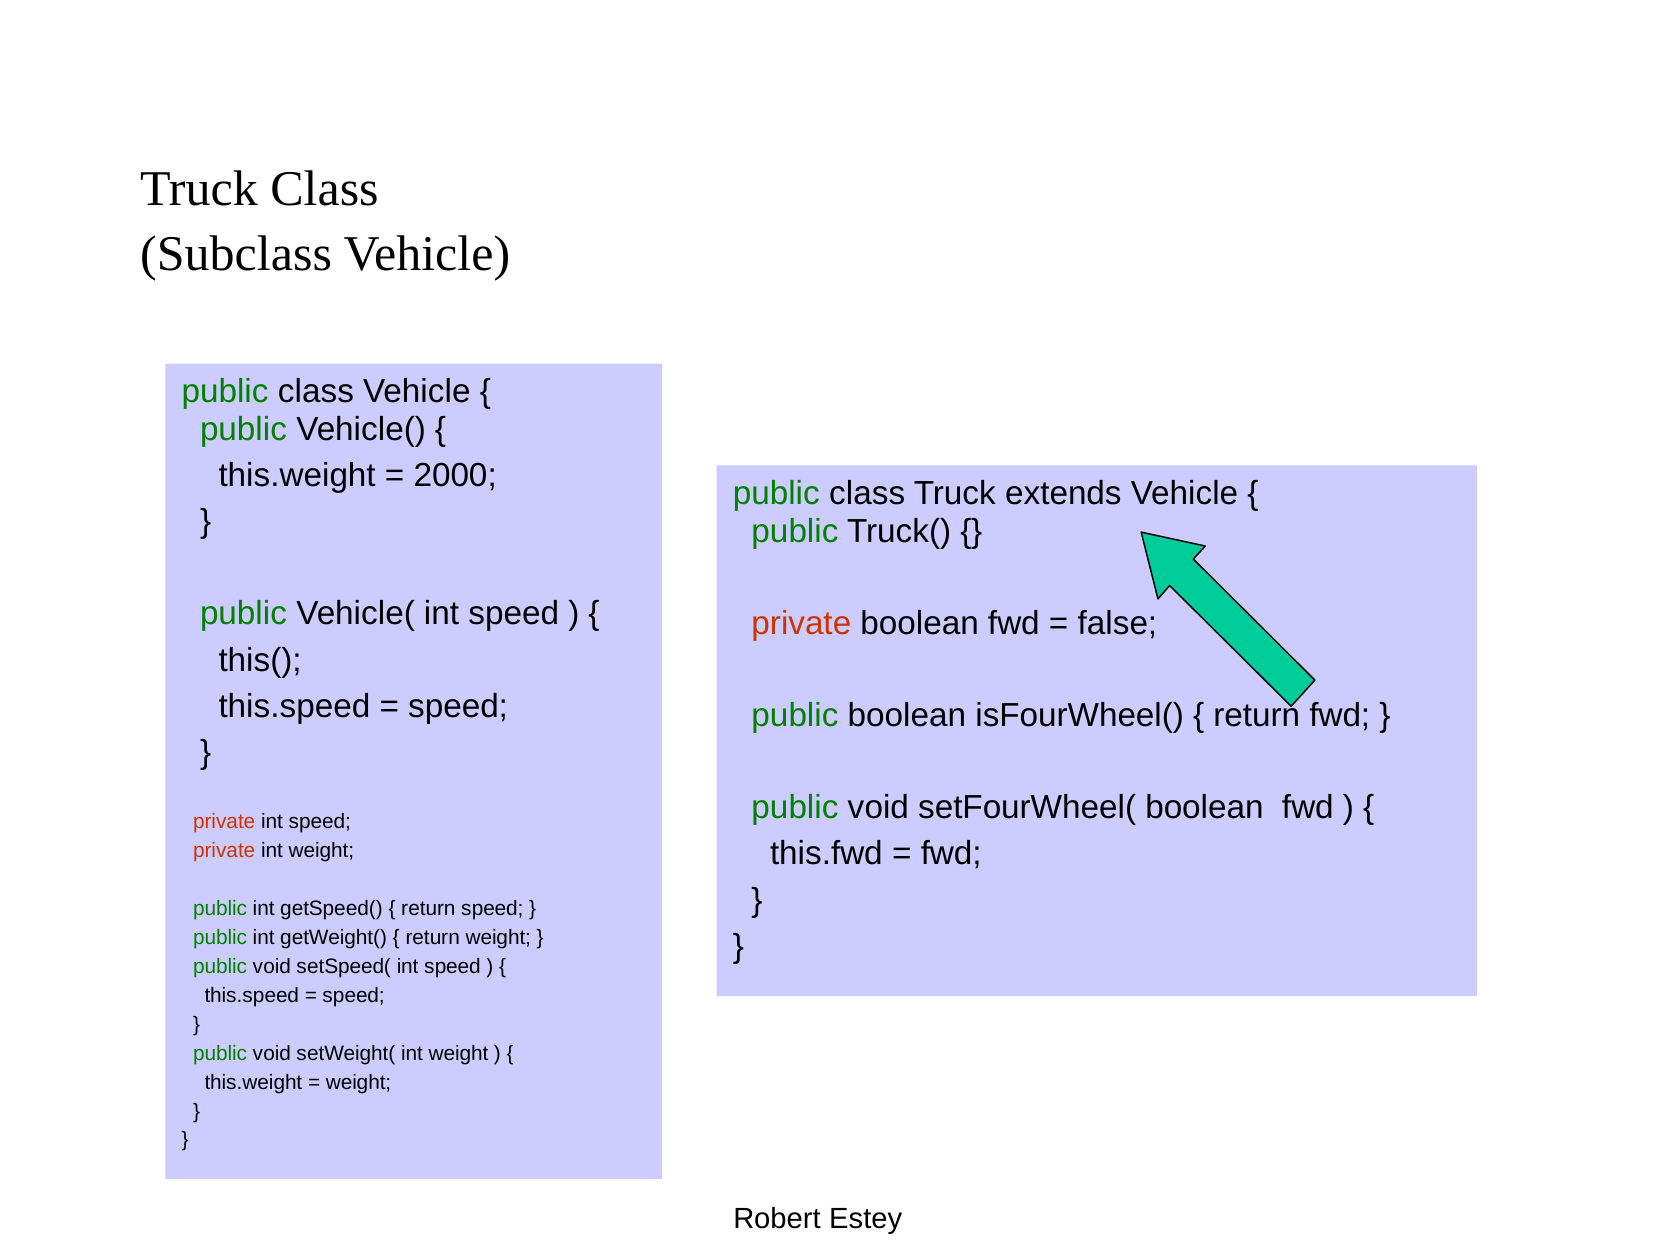

Truck Class
(Subclass Vehicle)
public class Vehicle {
 public Vehicle() {
 this.weight = 2000;
public class Truck extends Vehicle {
 }
 public Truck() {}
 public Vehicle( int speed ) {
 private boolean fwd = false;
 this();
 this.speed = speed;
 public boolean isFourWheel() { return fwd; }
 }
 public void setFourWheel( boolean fwd ) {
 private int speed;
 this.fwd = fwd;
 private int weight;
 }
 public int getSpeed() { return speed; }
 public int getWeight() { return weight; }
}
 public void setSpeed( int speed ) {
 this.speed = speed;
 }
 public void setWeight( int weight ) {
 this.weight = weight;
 }
}
Robert Estey
07 April 1999